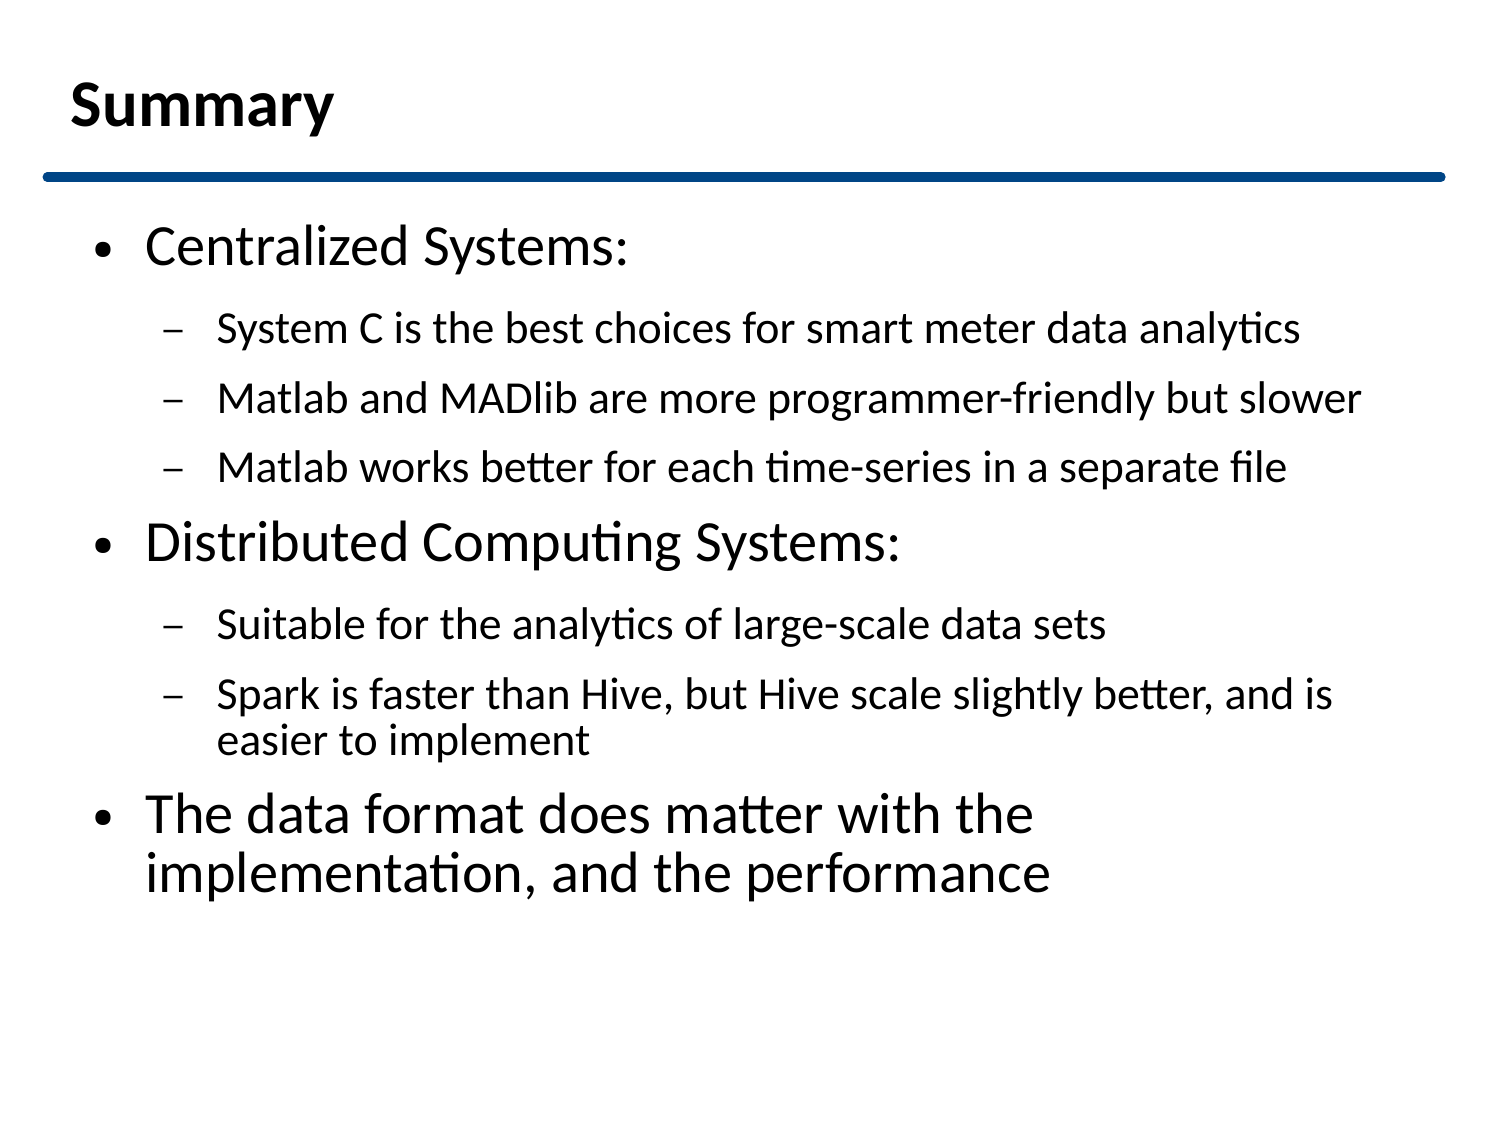

# Summary
Centralized Systems:
System C is the best choices for smart meter data analytics
Matlab and MADlib are more programmer-friendly but slower
Matlab works better for each time-series in a separate file
Distributed Computing Systems:
Suitable for the analytics of large-scale data sets
Spark is faster than Hive, but Hive scale slightly better, and is easier to implement
The data format does matter with the implementation, and the performance